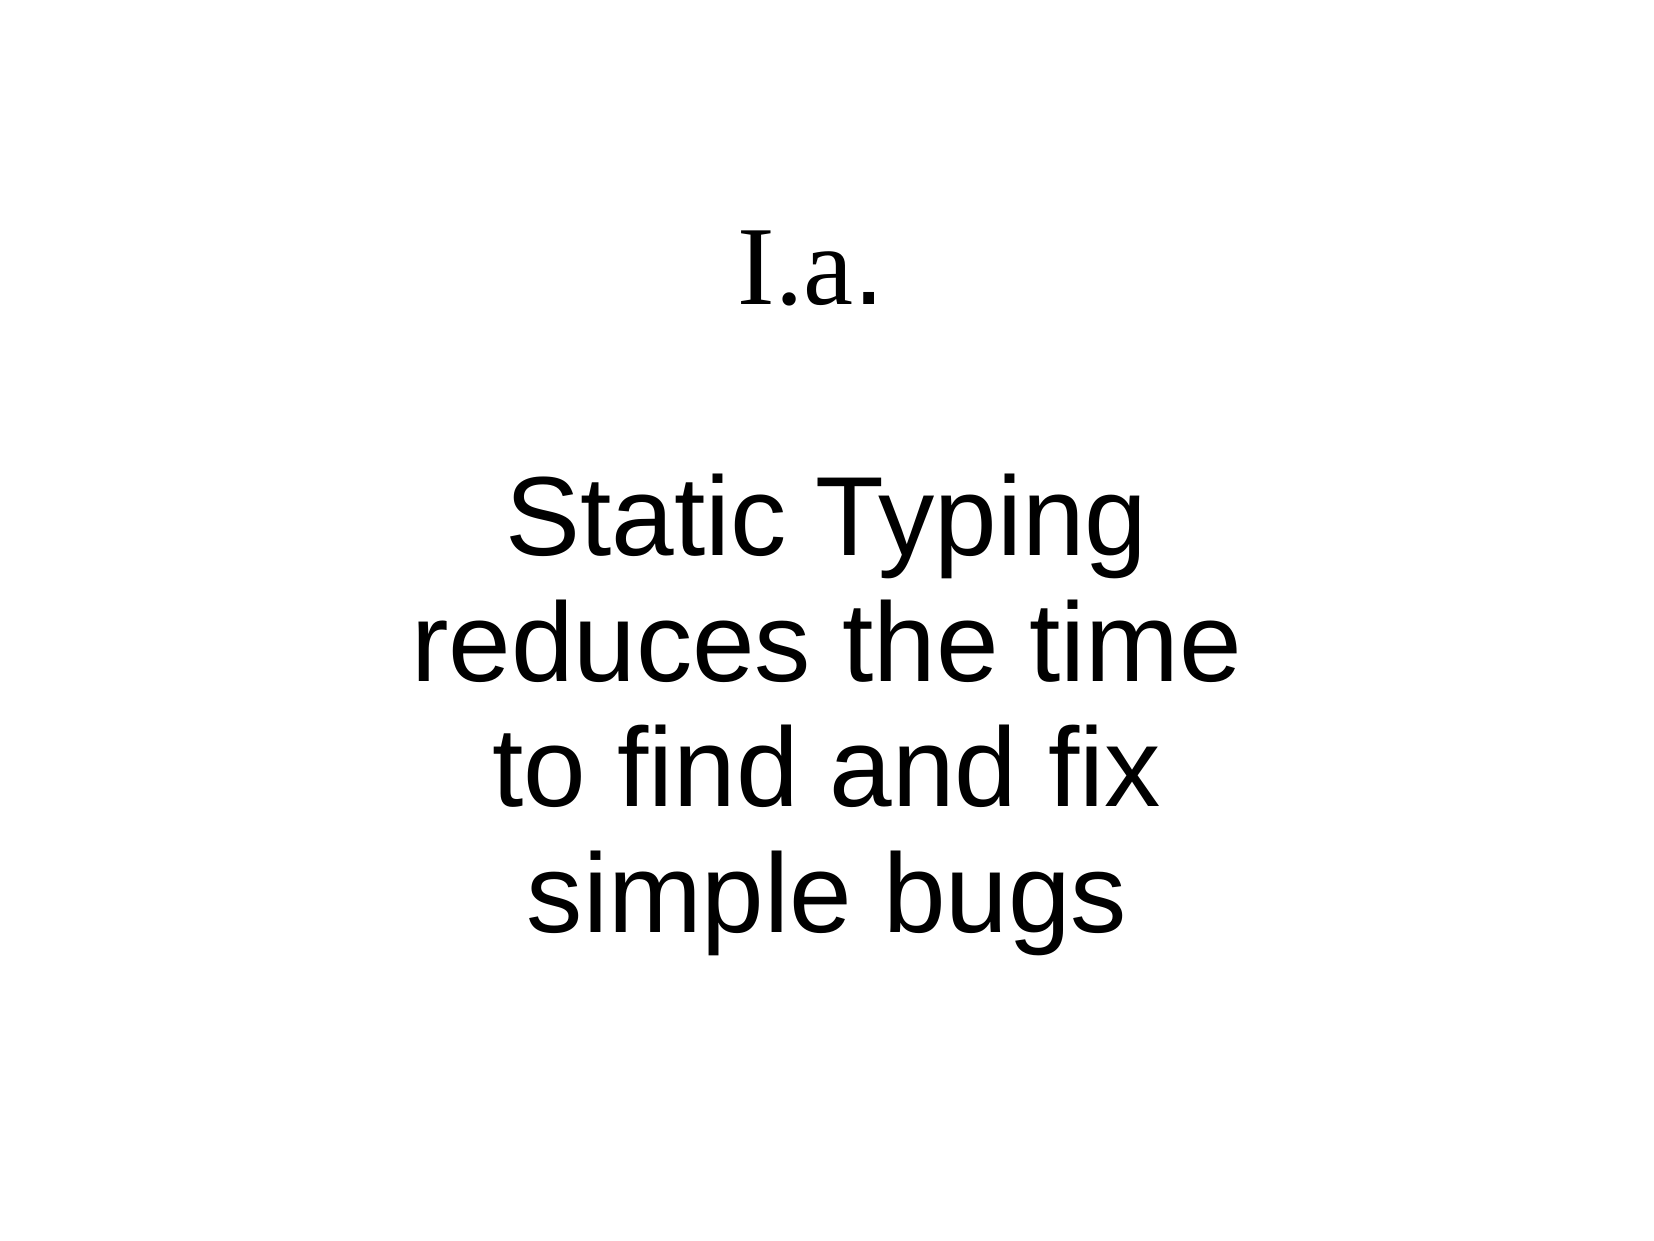

# I.a.
Static Typing
reduces the time
to find and fix
simple bugs